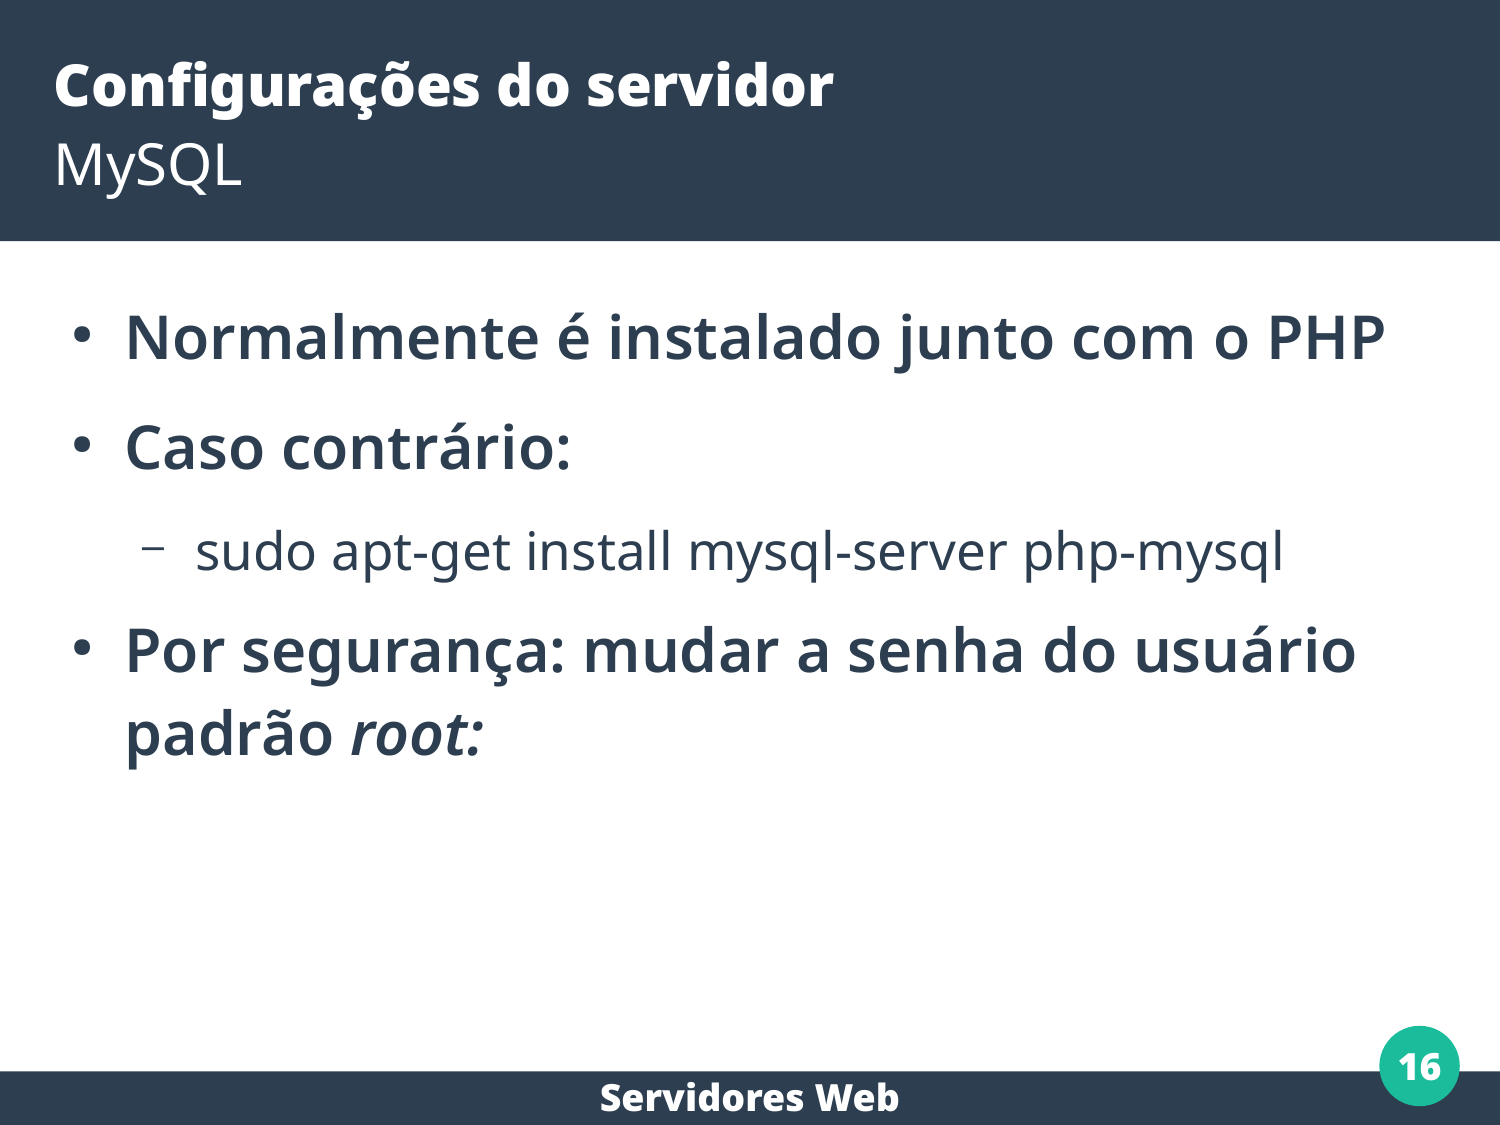

# Configurações do servidor MySQL
Normalmente é instalado junto com o PHP
Caso contrário:
sudo apt-get install mysql-server php-mysql
Por segurança: mudar a senha do usuário padrão root:
16
Servidores Web